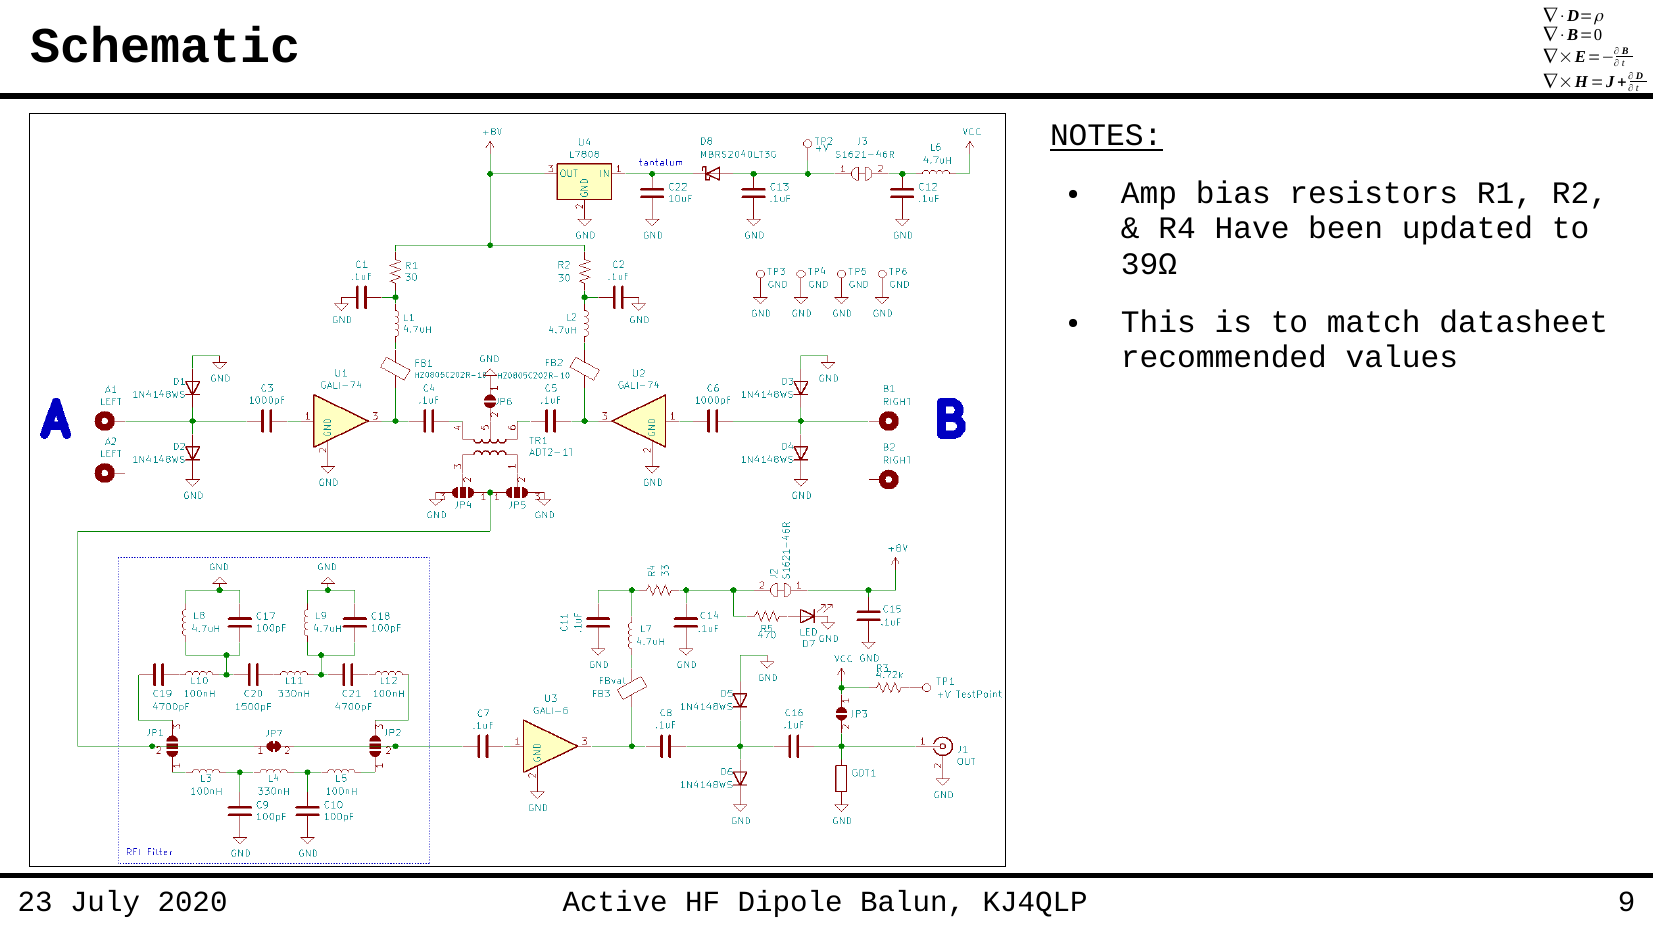

# Schematic
NOTES:
Amp bias resistors R1, R2, & R4 Have been updated to 39Ω
This is to match datasheet recommended values
23 July 2020
Active HF Dipole Balun, KJ4QLP
9